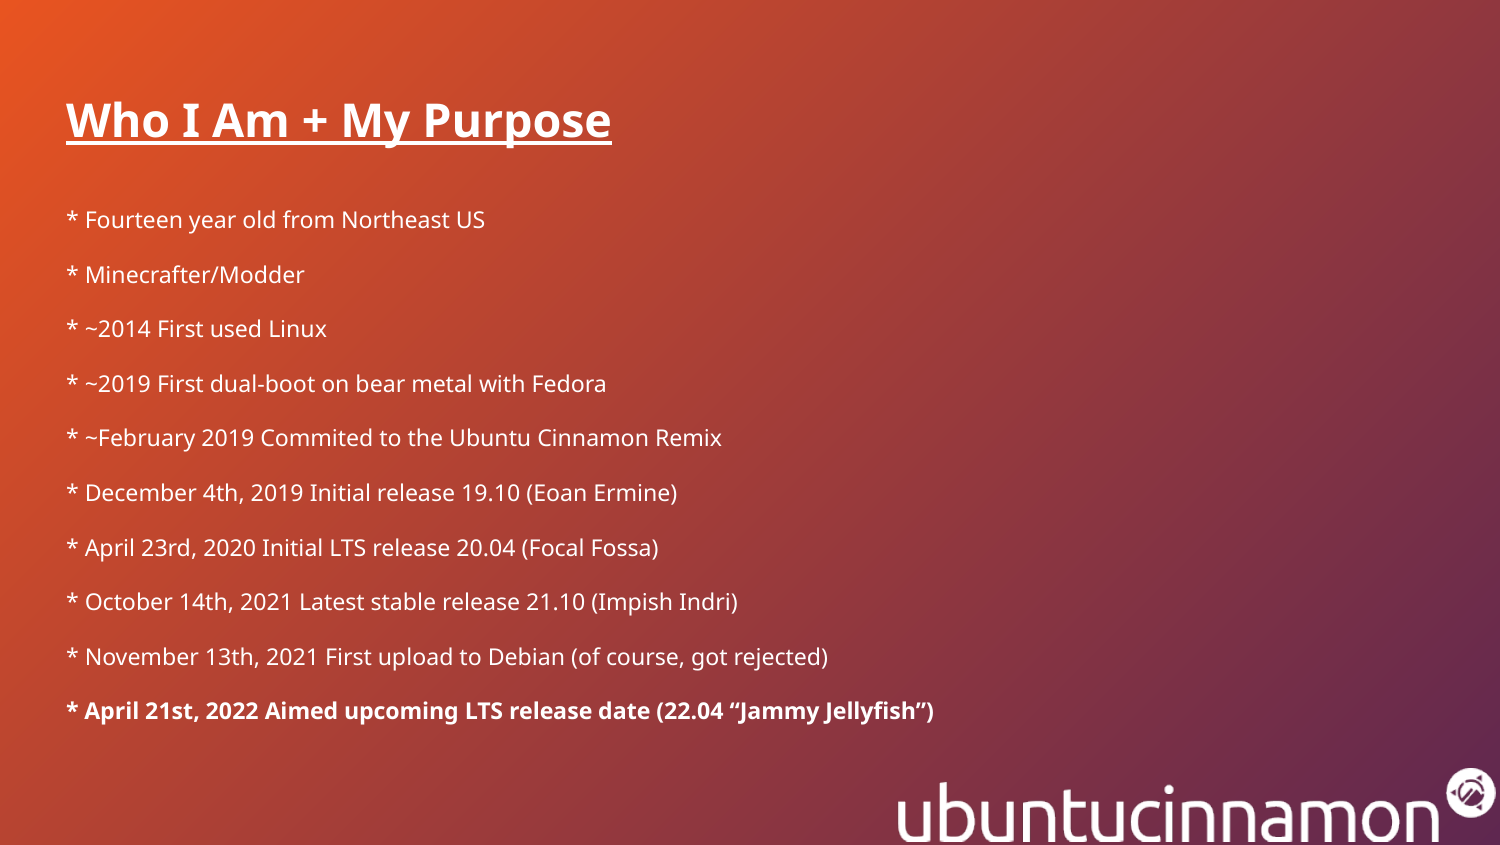

# Who I Am + My Purpose
* Fourteen year old from Northeast US
* Minecrafter/Modder
* ~2014 First used Linux
* ~2019 First dual-boot on bear metal with Fedora
* ~February 2019 Commited to the Ubuntu Cinnamon Remix
* December 4th, 2019 Initial release 19.10 (Eoan Ermine)
* April 23rd, 2020 Initial LTS release 20.04 (Focal Fossa)
* October 14th, 2021 Latest stable release 21.10 (Impish Indri)
* November 13th, 2021 First upload to Debian (of course, got rejected)
* April 21st, 2022 Aimed upcoming LTS release date (22.04 “Jammy Jellyfish”)